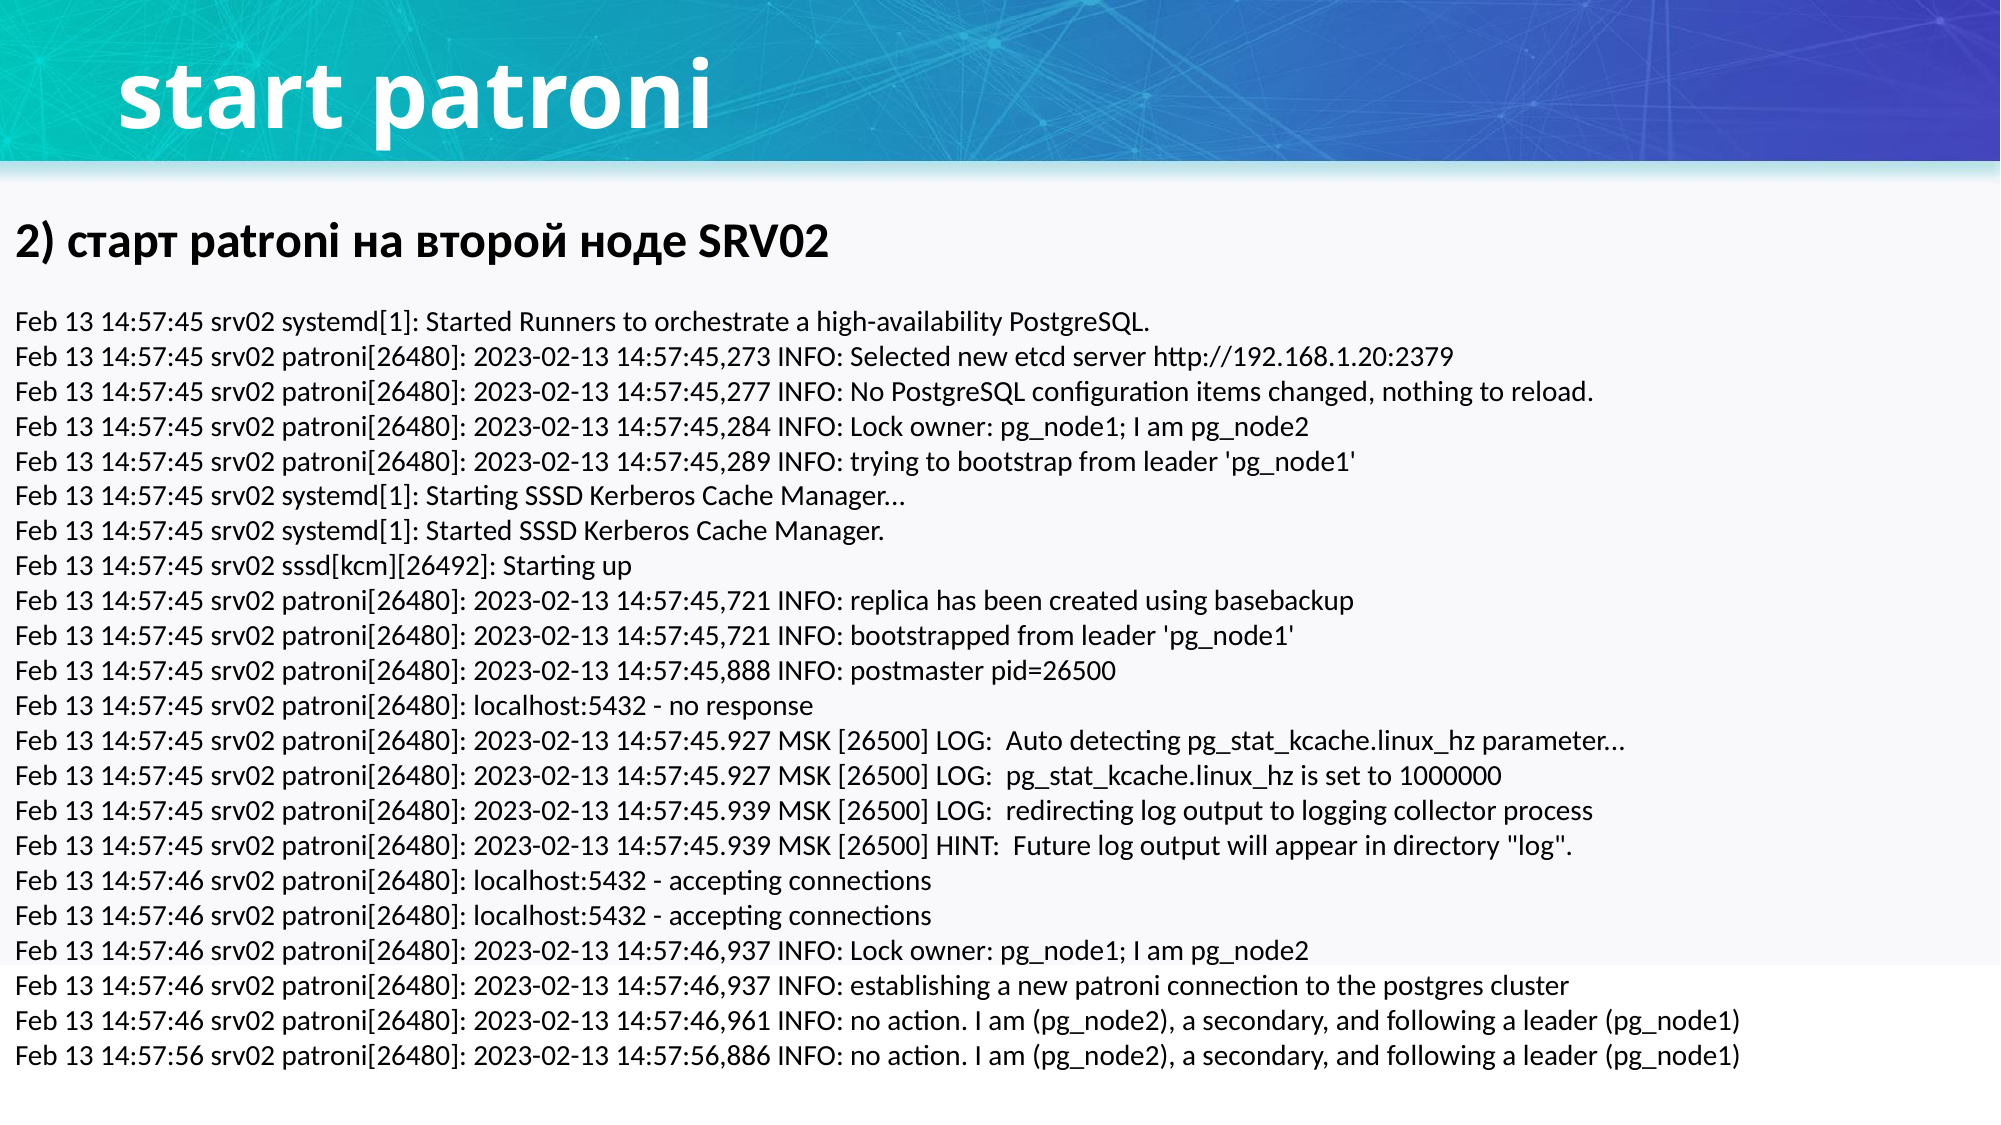

start patroni
2) старт patroni на второй ноде SRV02
Feb 13 14:57:45 srv02 systemd[1]: Started Runners to orchestrate a high-availability PostgreSQL.
Feb 13 14:57:45 srv02 patroni[26480]: 2023-02-13 14:57:45,273 INFO: Selected new etcd server http://192.168.1.20:2379
Feb 13 14:57:45 srv02 patroni[26480]: 2023-02-13 14:57:45,277 INFO: No PostgreSQL configuration items changed, nothing to reload.
Feb 13 14:57:45 srv02 patroni[26480]: 2023-02-13 14:57:45,284 INFO: Lock owner: pg_node1; I am pg_node2
Feb 13 14:57:45 srv02 patroni[26480]: 2023-02-13 14:57:45,289 INFO: trying to bootstrap from leader 'pg_node1'
Feb 13 14:57:45 srv02 systemd[1]: Starting SSSD Kerberos Cache Manager...
Feb 13 14:57:45 srv02 systemd[1]: Started SSSD Kerberos Cache Manager.
Feb 13 14:57:45 srv02 sssd[kcm][26492]: Starting up
Feb 13 14:57:45 srv02 patroni[26480]: 2023-02-13 14:57:45,721 INFO: replica has been created using basebackup
Feb 13 14:57:45 srv02 patroni[26480]: 2023-02-13 14:57:45,721 INFO: bootstrapped from leader 'pg_node1'
Feb 13 14:57:45 srv02 patroni[26480]: 2023-02-13 14:57:45,888 INFO: postmaster pid=26500
Feb 13 14:57:45 srv02 patroni[26480]: localhost:5432 - no response
Feb 13 14:57:45 srv02 patroni[26480]: 2023-02-13 14:57:45.927 MSK [26500] LOG: Auto detecting pg_stat_kcache.linux_hz parameter...
Feb 13 14:57:45 srv02 patroni[26480]: 2023-02-13 14:57:45.927 MSK [26500] LOG: pg_stat_kcache.linux_hz is set to 1000000
Feb 13 14:57:45 srv02 patroni[26480]: 2023-02-13 14:57:45.939 MSK [26500] LOG: redirecting log output to logging collector process
Feb 13 14:57:45 srv02 patroni[26480]: 2023-02-13 14:57:45.939 MSK [26500] HINT: Future log output will appear in directory "log".
Feb 13 14:57:46 srv02 patroni[26480]: localhost:5432 - accepting connections
Feb 13 14:57:46 srv02 patroni[26480]: localhost:5432 - accepting connections
Feb 13 14:57:46 srv02 patroni[26480]: 2023-02-13 14:57:46,937 INFO: Lock owner: pg_node1; I am pg_node2
Feb 13 14:57:46 srv02 patroni[26480]: 2023-02-13 14:57:46,937 INFO: establishing a new patroni connection to the postgres cluster
Feb 13 14:57:46 srv02 patroni[26480]: 2023-02-13 14:57:46,961 INFO: no action. I am (pg_node2), a secondary, and following a leader (pg_node1)
Feb 13 14:57:56 srv02 patroni[26480]: 2023-02-13 14:57:56,886 INFO: no action. I am (pg_node2), a secondary, and following a leader (pg_node1)